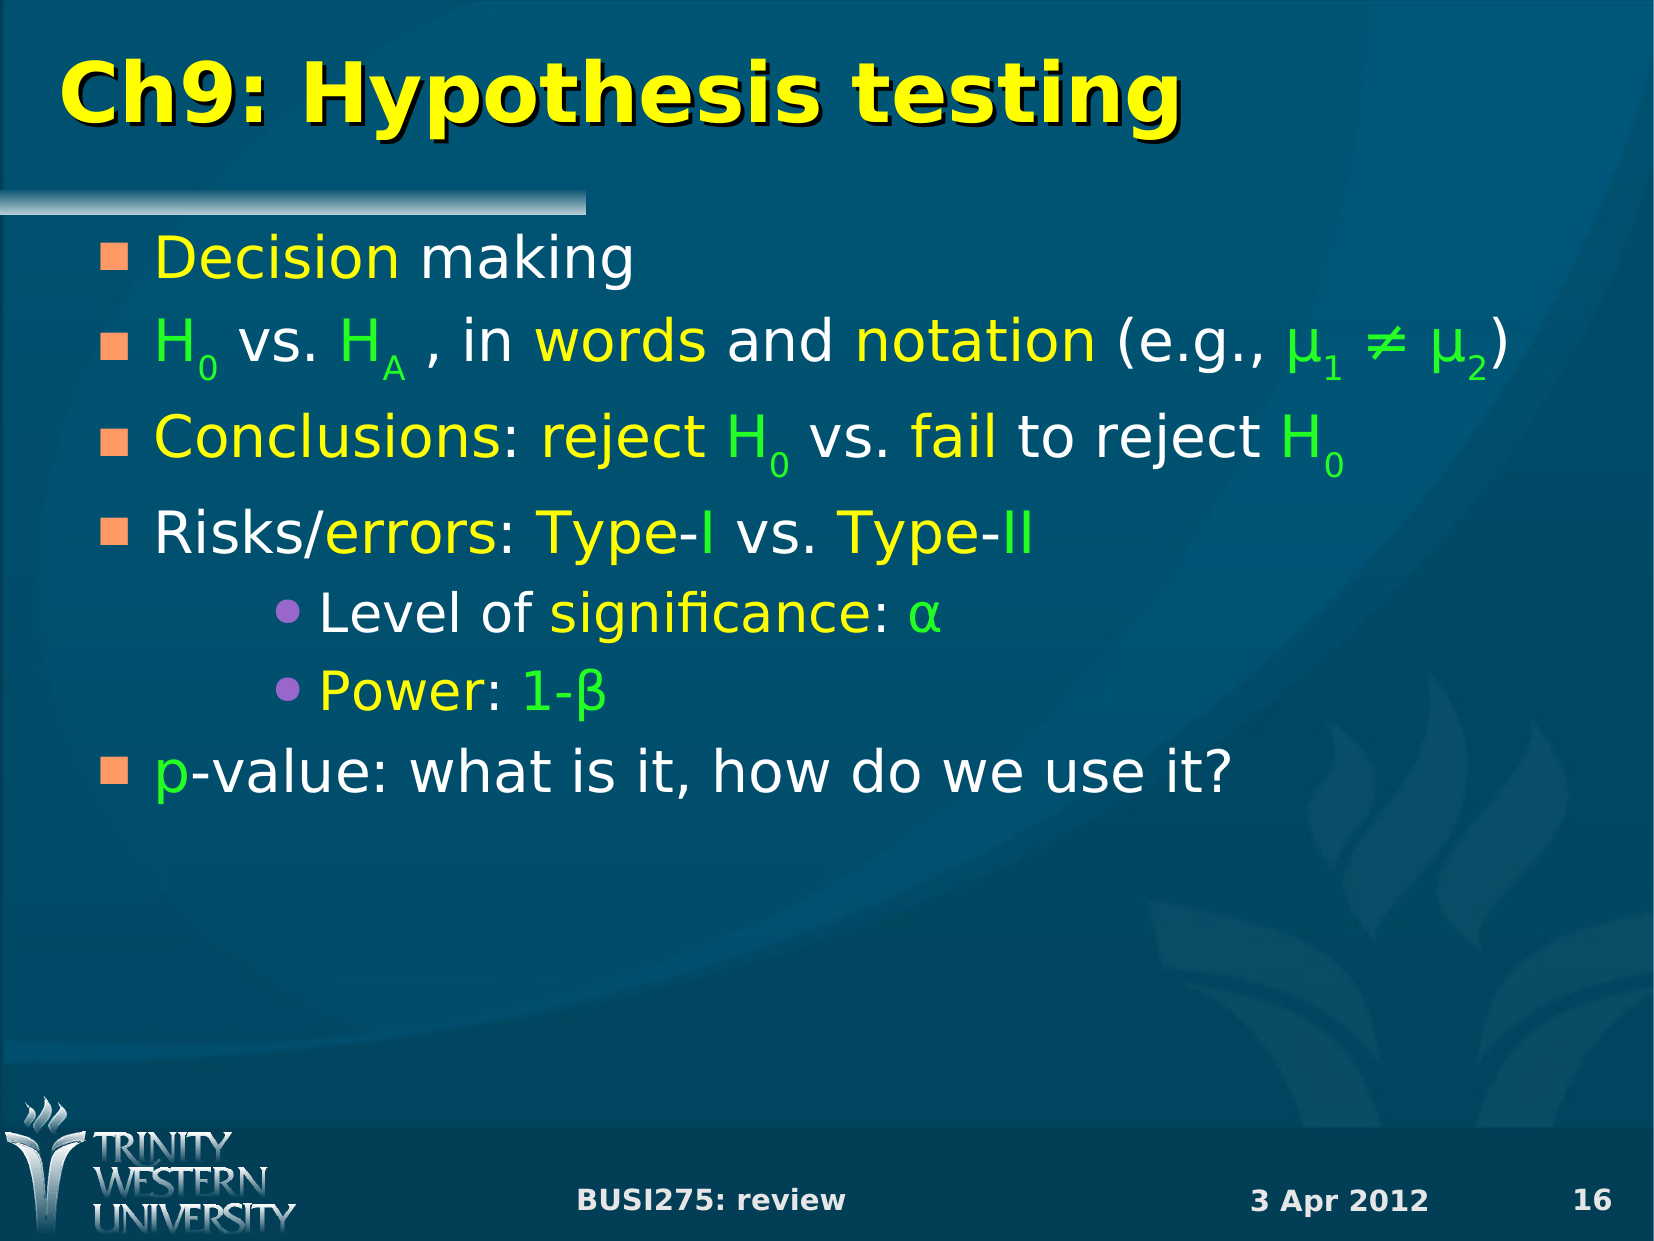

# Ch9: Hypothesis testing
Decision making
H0 vs. HA , in words and notation (e.g., μ1 ≠ μ2)
Conclusions: reject H0 vs. fail to reject H0
Risks/errors: Type-I vs. Type-II
Level of significance: α
Power: 1-β
p-value: what is it, how do we use it?
BUSI275: review
3 Apr 2012
16